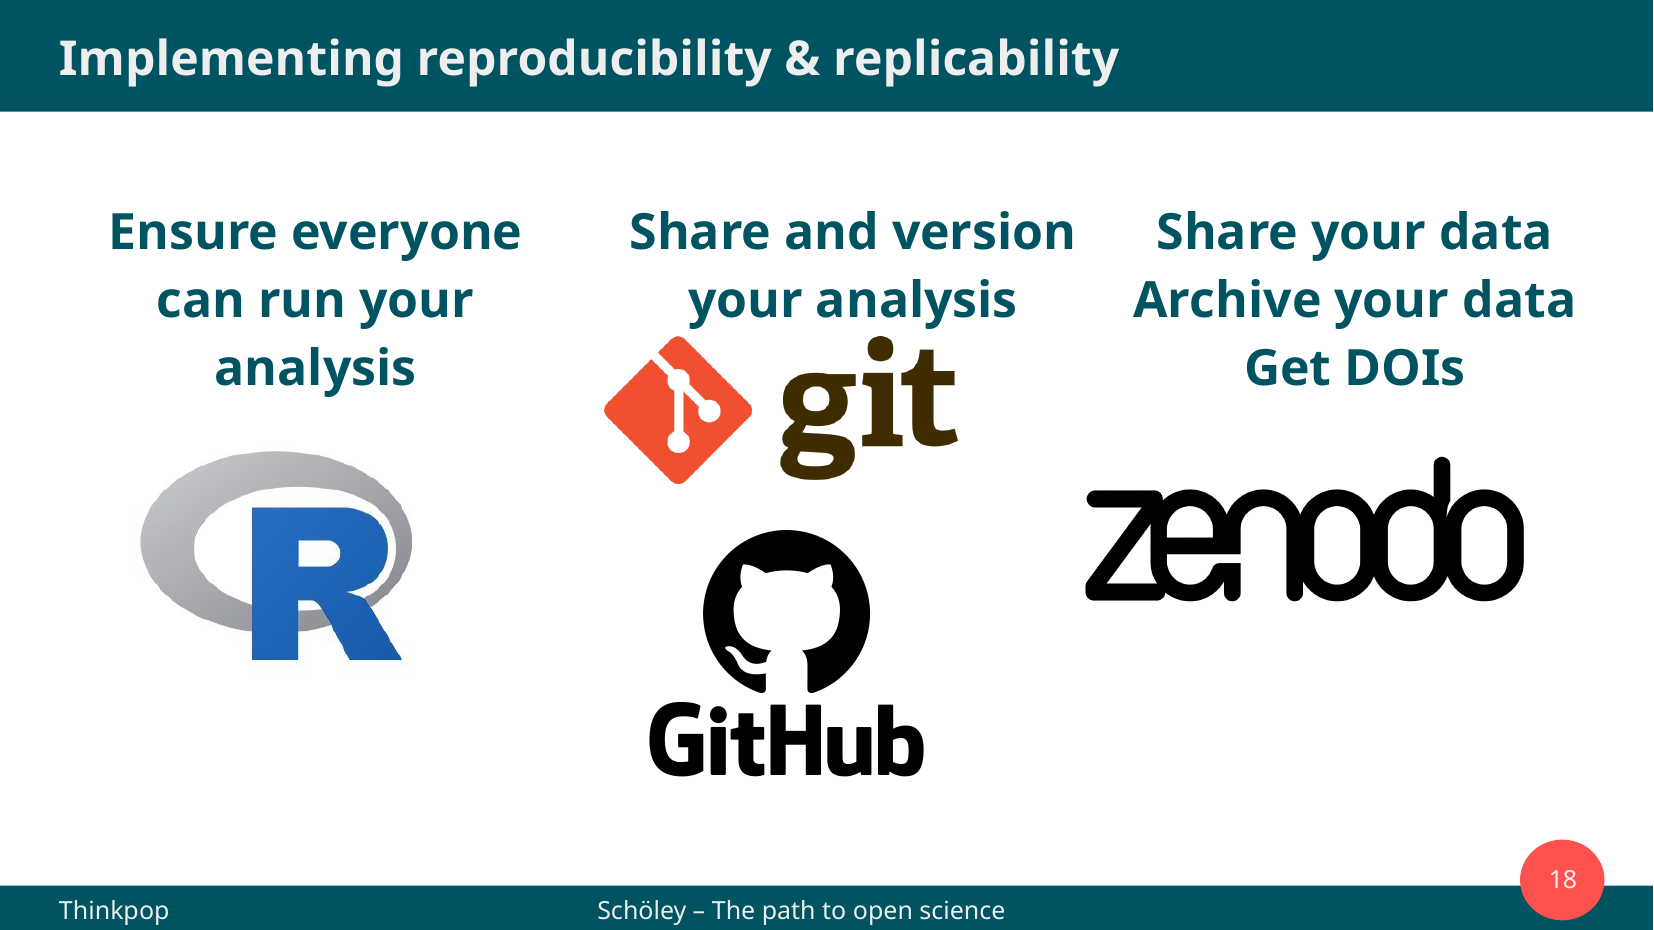

# Implementing reproducibility & replicability
Share your data
Archive your data
Get DOIs
Share and version your analysis
Ensure everyone
can run your analysis
18
Thinkpop
Schöley – The path to open science